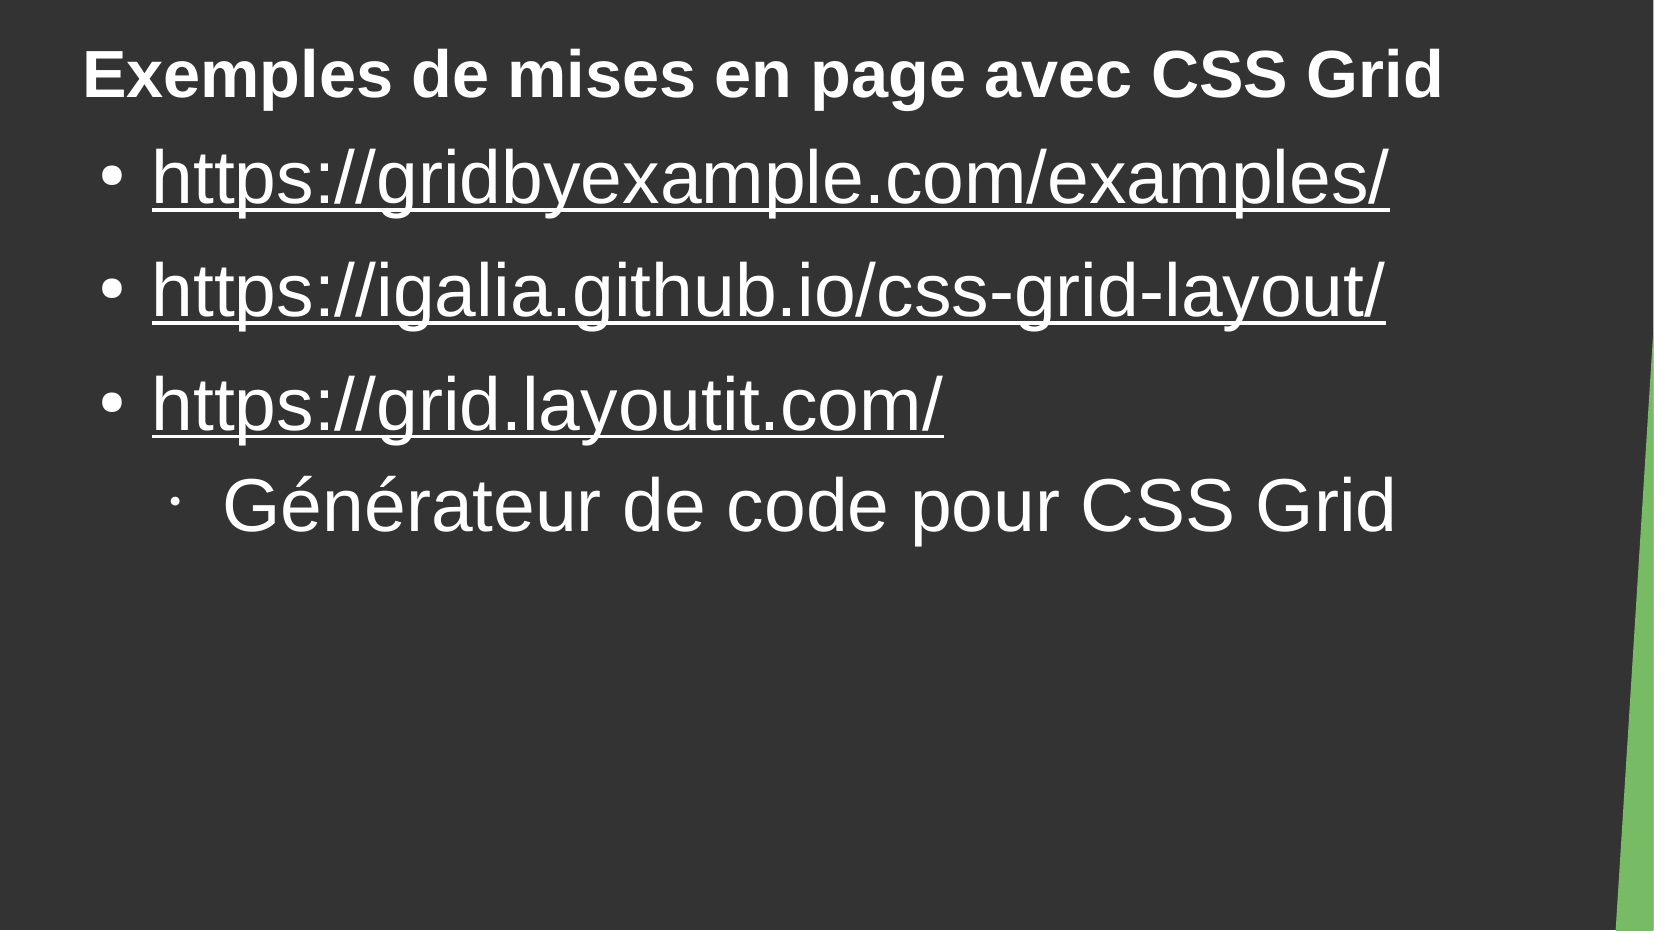

# Exemples de mises en page avec CSS Grid
https://gridbyexample.com/examples/
https://igalia.github.io/css-grid-layout/
https://grid.layoutit.com/
Générateur de code pour CSS Grid